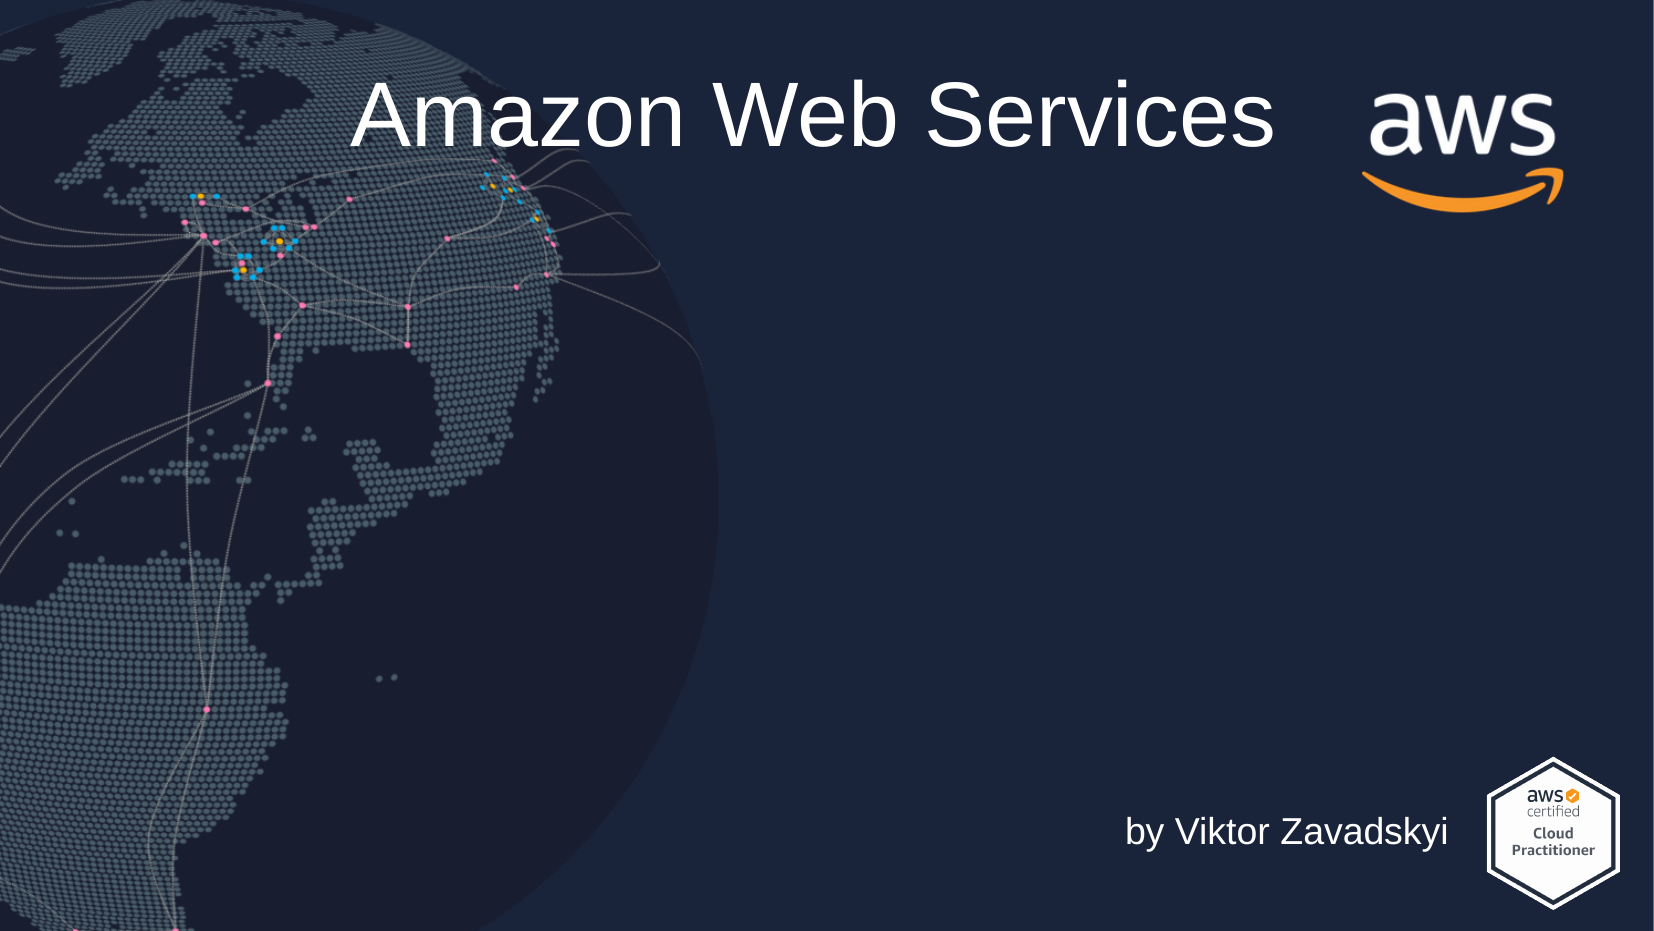

# Amazon Web Services
by Viktor Zavadskyi